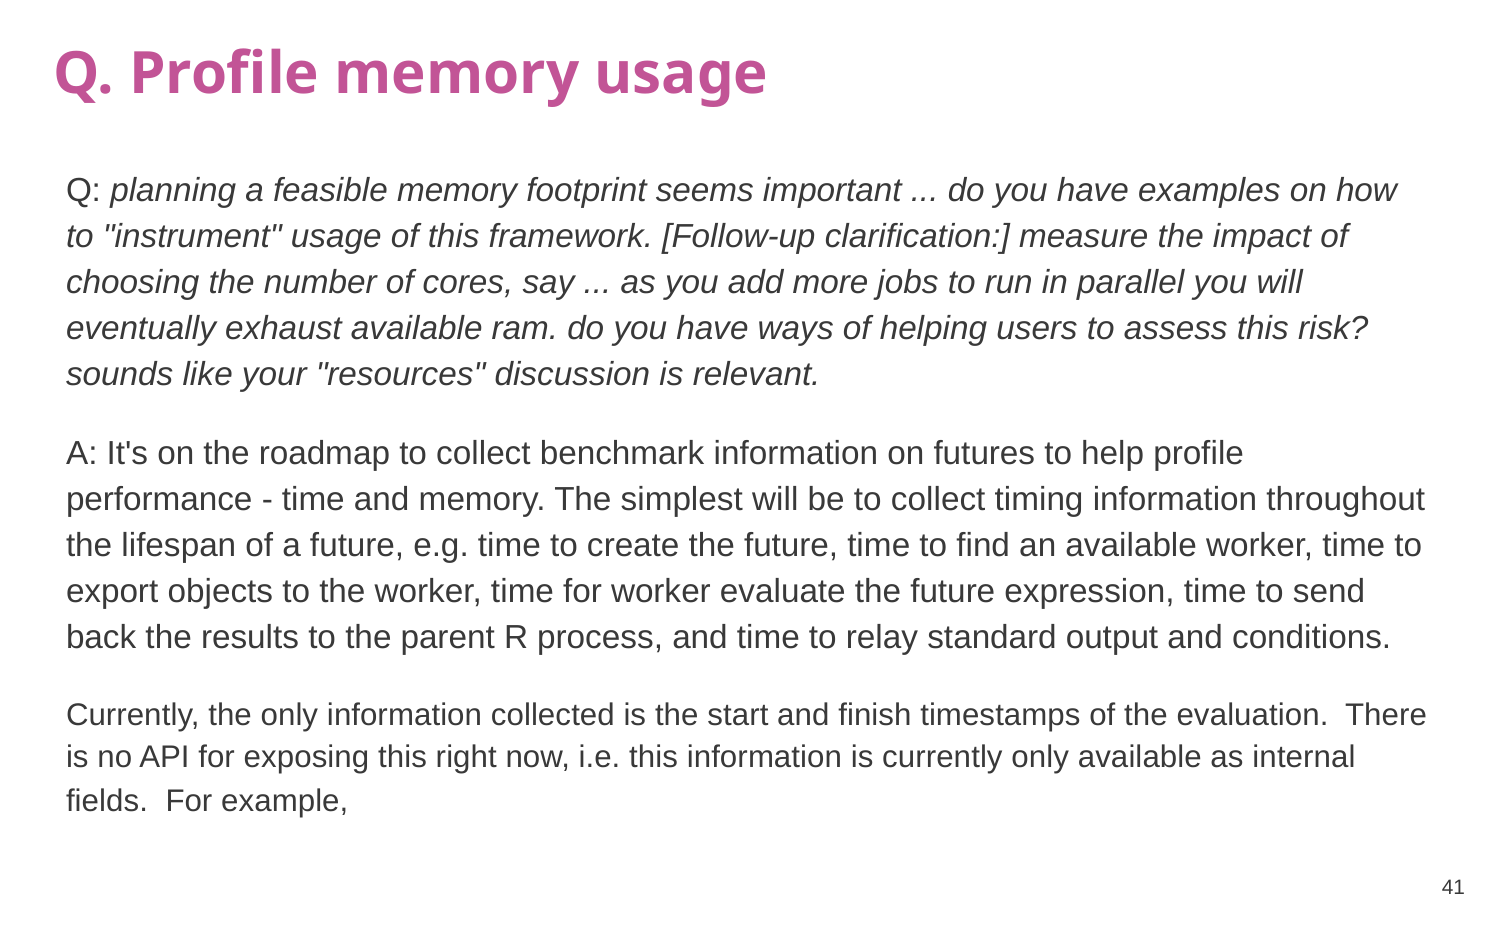

# Q. Profile memory usage
Q: planning a feasible memory footprint seems important ... do you have examples on how to "instrument" usage of this framework. [Follow-up clarification:] measure the impact of choosing the number of cores, say ... as you add more jobs to run in parallel you will eventually exhaust available ram. do you have ways of helping users to assess this risk? sounds like your "resources" discussion is relevant.
A: It's on the roadmap to collect benchmark information on futures to help profile performance - time and memory. The simplest will be to collect timing information throughout the lifespan of a future, e.g. time to create the future, time to find an available worker, time to export objects to the worker, time for worker evaluate the future expression, time to send back the results to the parent R process, and time to relay standard output and conditions.
Currently, the only information collected is the start and finish timestamps of the evaluation. There is no API for exposing this right now, i.e. this information is currently only available as internal fields. For example,